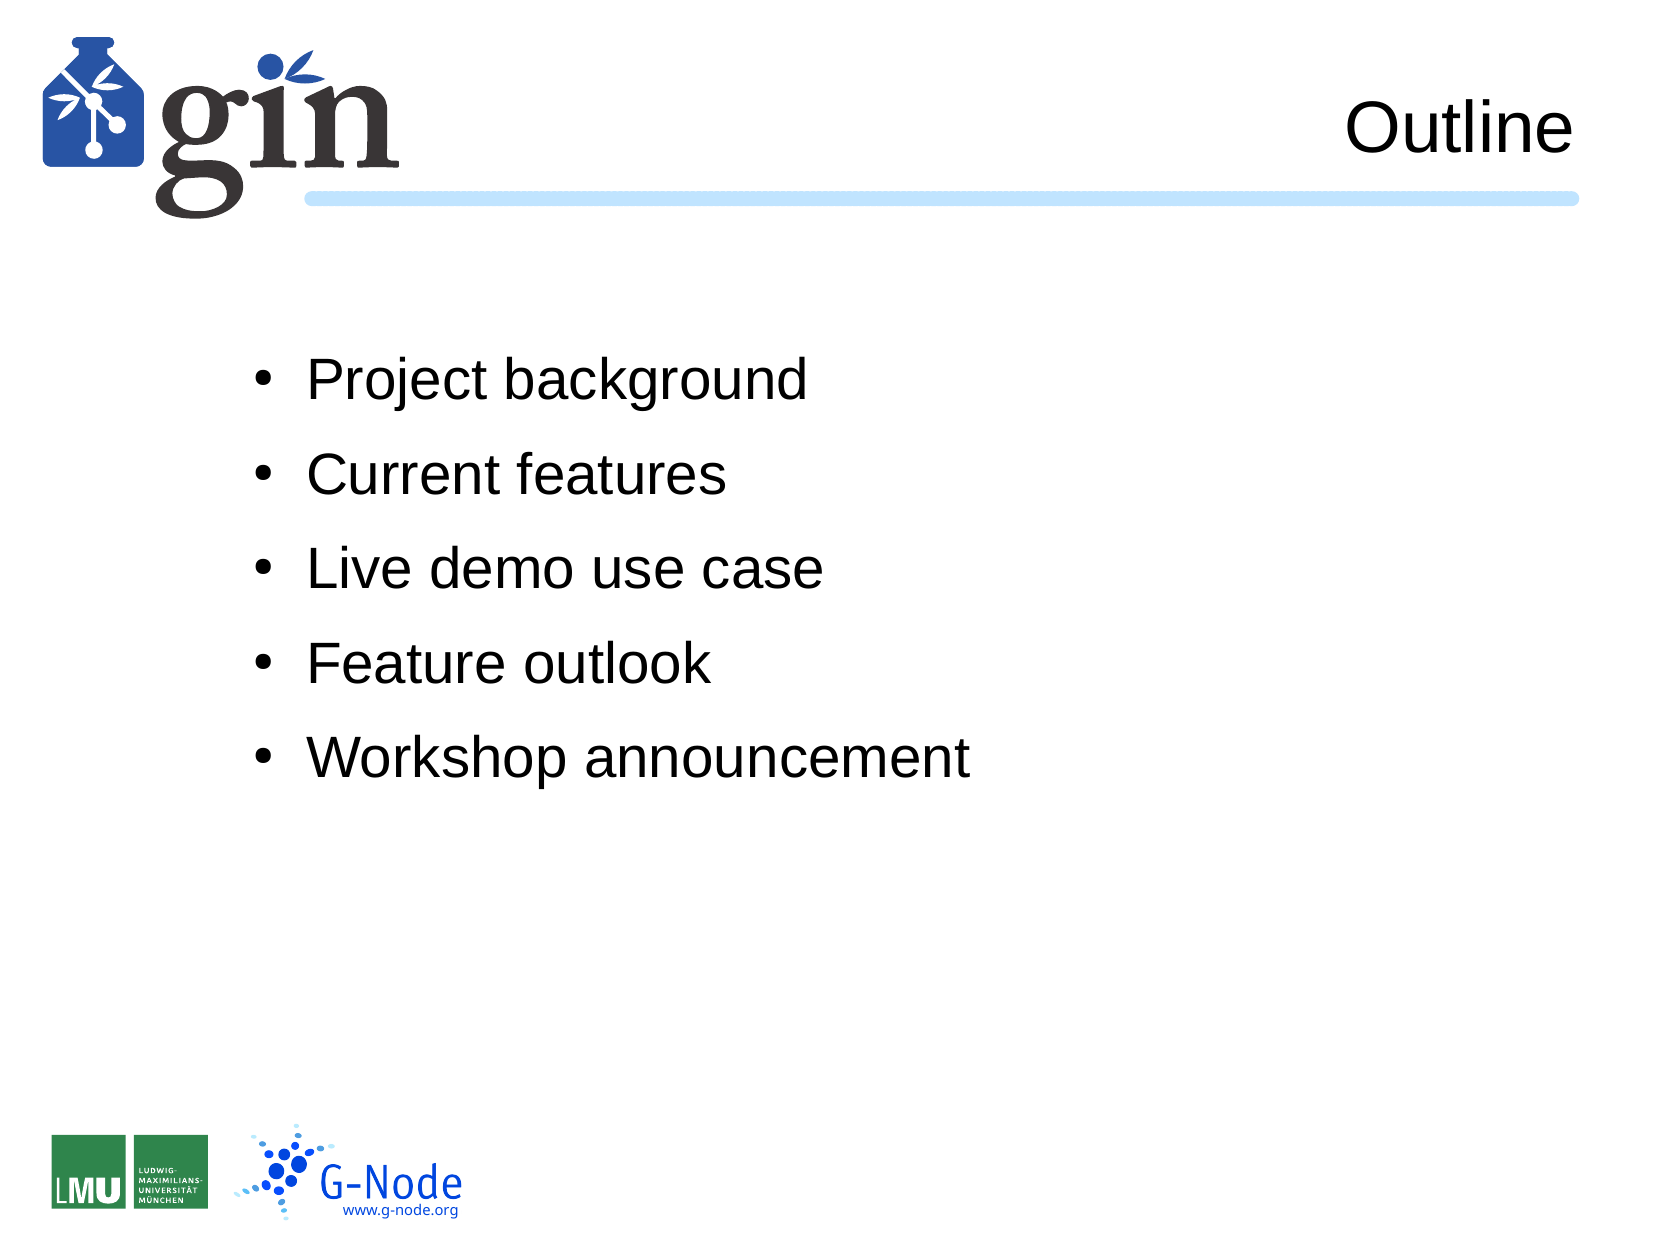

Outline
# Project background
Current features
Live demo use case
Feature outlook
Workshop announcement